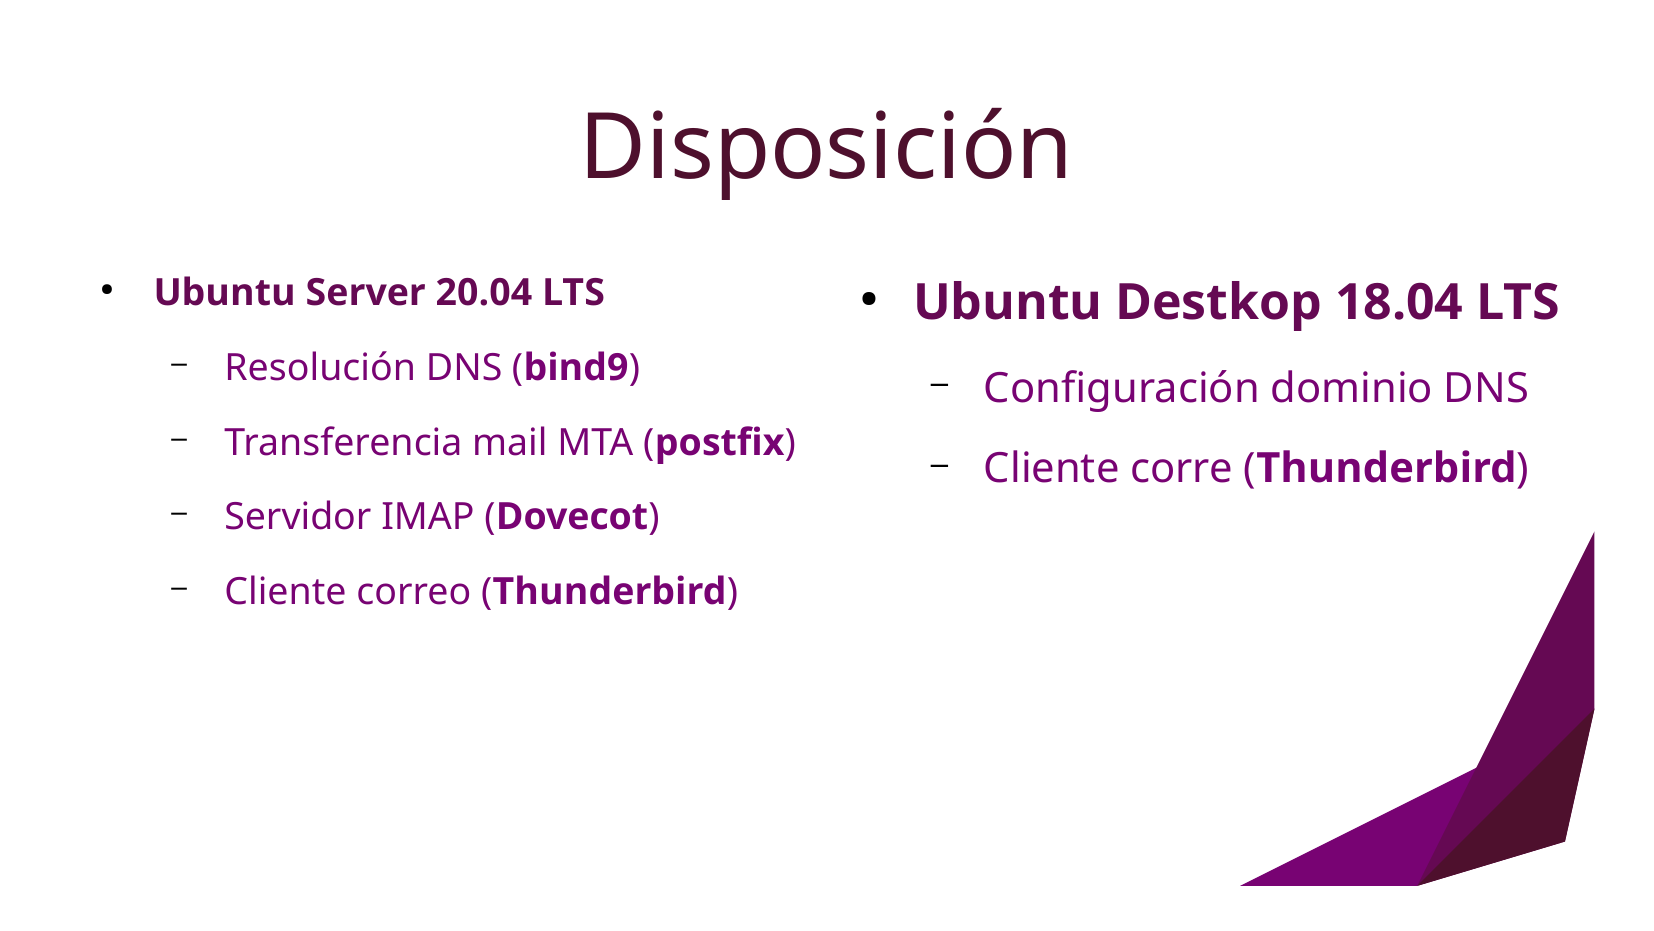

# Disposición
Ubuntu Server 20.04 LTS
Resolución DNS (bind9)
Transferencia mail MTA (postfix)
Servidor IMAP (Dovecot)
Cliente correo (Thunderbird)
Ubuntu Destkop 18.04 LTS
Configuración dominio DNS
Cliente corre (Thunderbird)